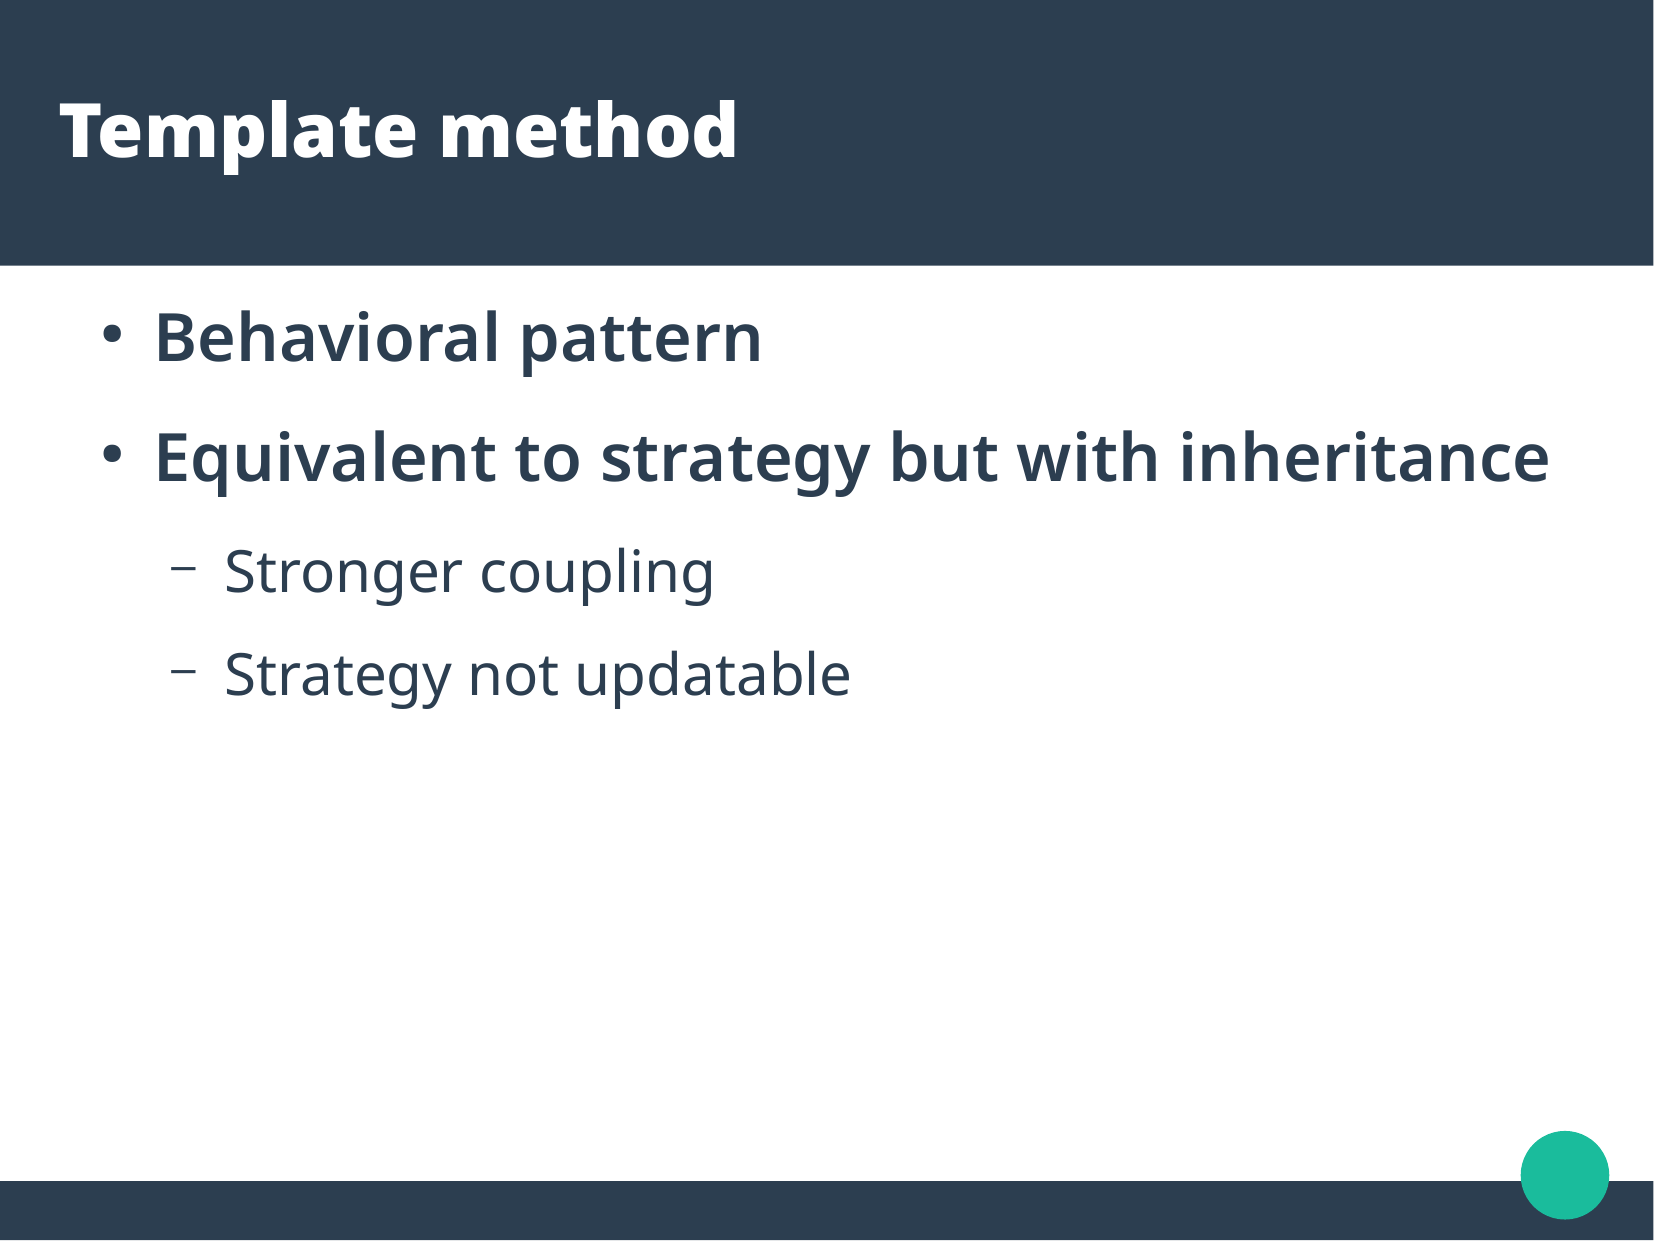

# Template method
Behavioral pattern
Equivalent to strategy but with inheritance
Stronger coupling
Strategy not updatable